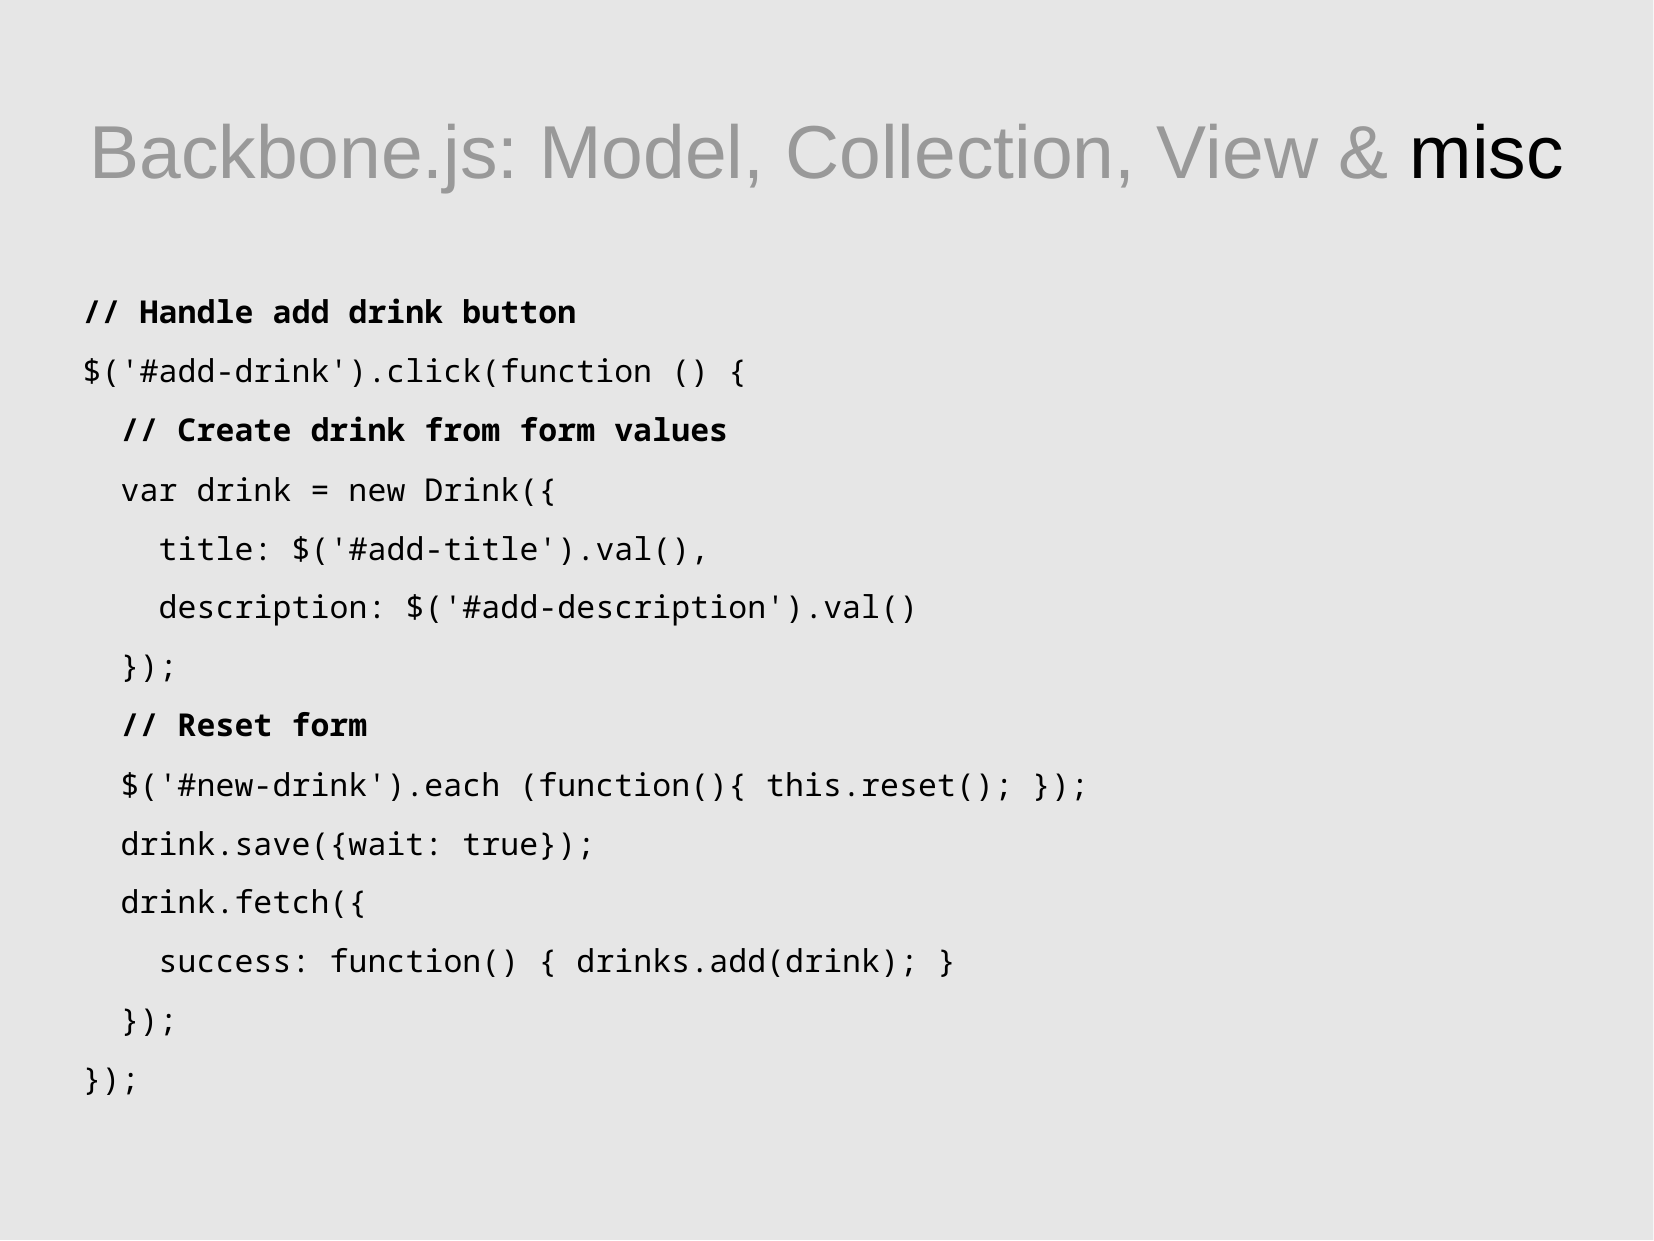

# Backbone.js: Model, Collection, View & misc
// Handle add drink button
$('#add-drink').click(function () {
 // Create drink from form values
 var drink = new Drink({
 title: $('#add-title').val(),
 description: $('#add-description').val()
 });
 // Reset form
 $('#new-drink').each (function(){ this.reset(); });
 drink.save({wait: true});
 drink.fetch({
 success: function() { drinks.add(drink); }
 });
});